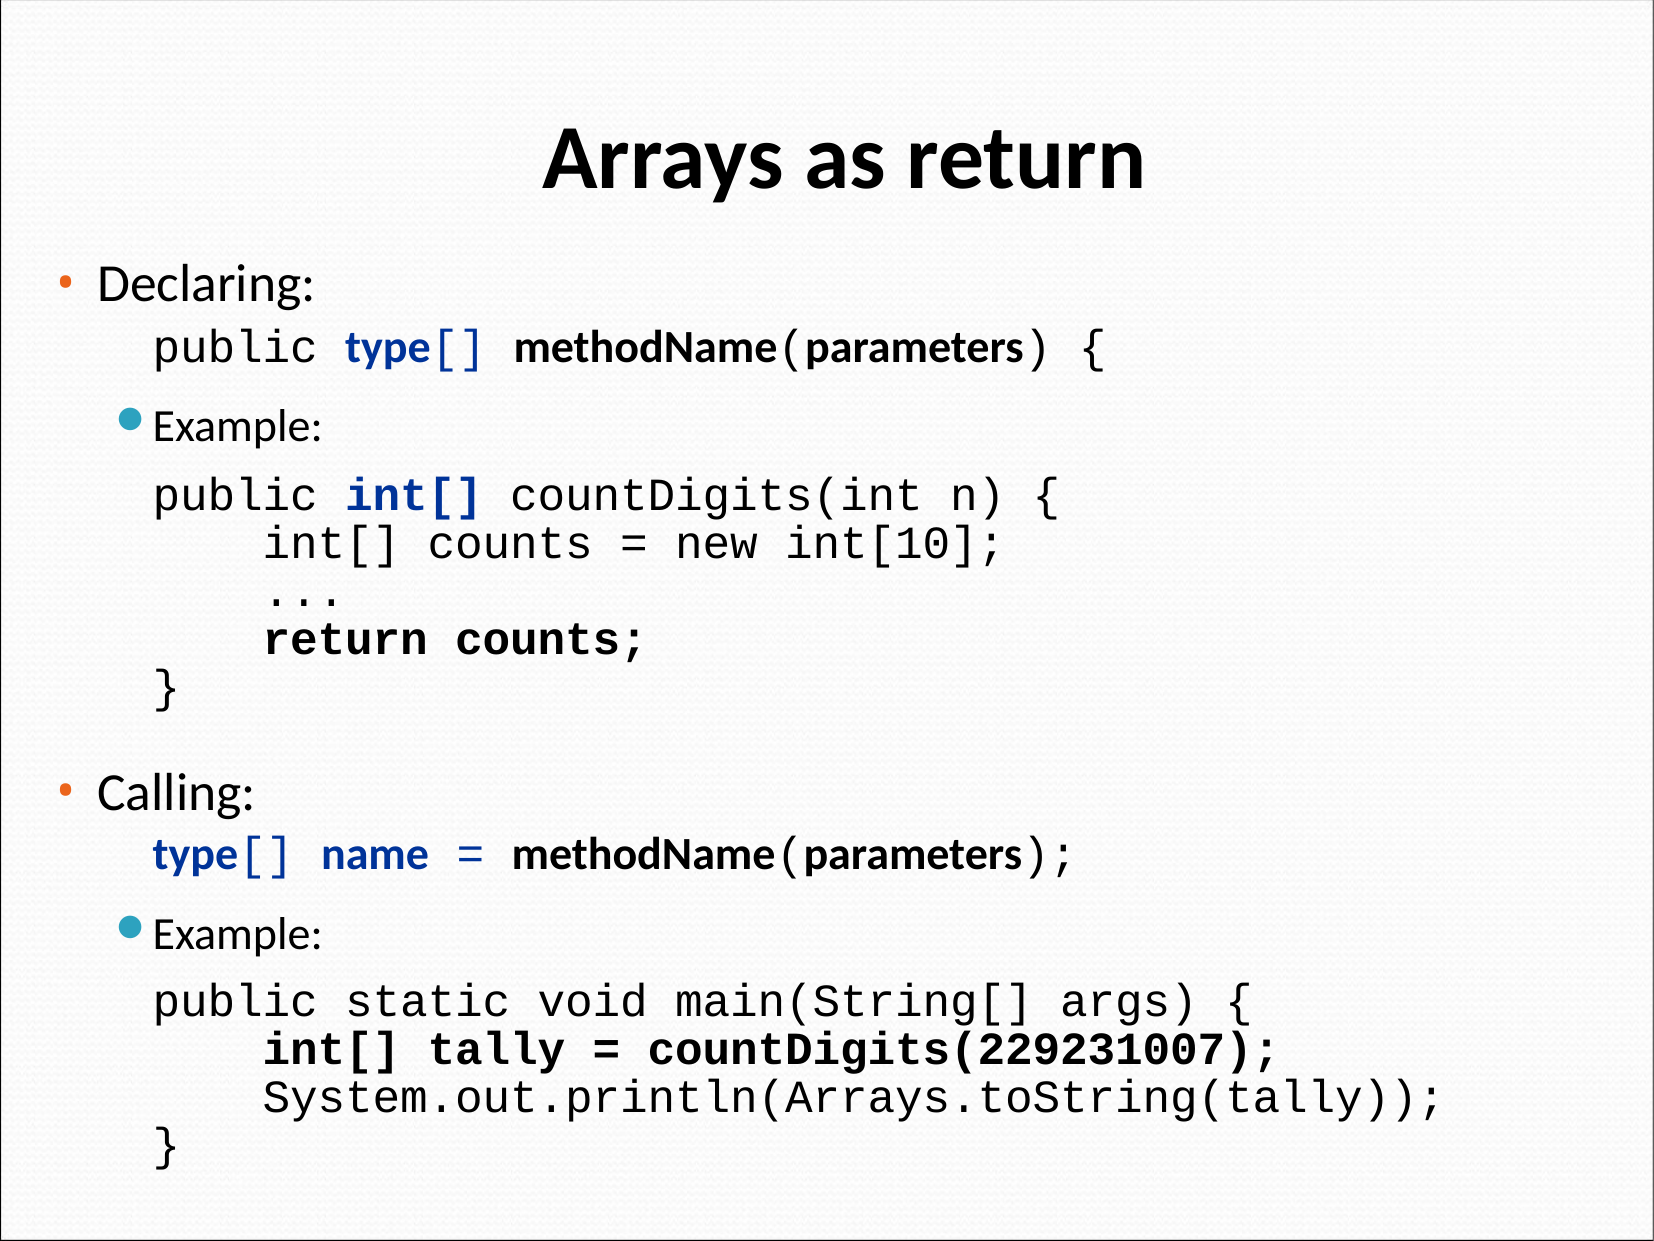

# Arrays as return
Declaring:
	public type[] methodName(parameters) {
Example:
	public int[] countDigits(int n) {
	 int[] counts = new int[10];
	 ...
	 return counts;
	}
Calling:
	type[] name = methodName(parameters);
Example:
	public static void main(String[] args) {
	 int[] tally = countDigits(229231007);
	 System.out.println(Arrays.toString(tally));
	}